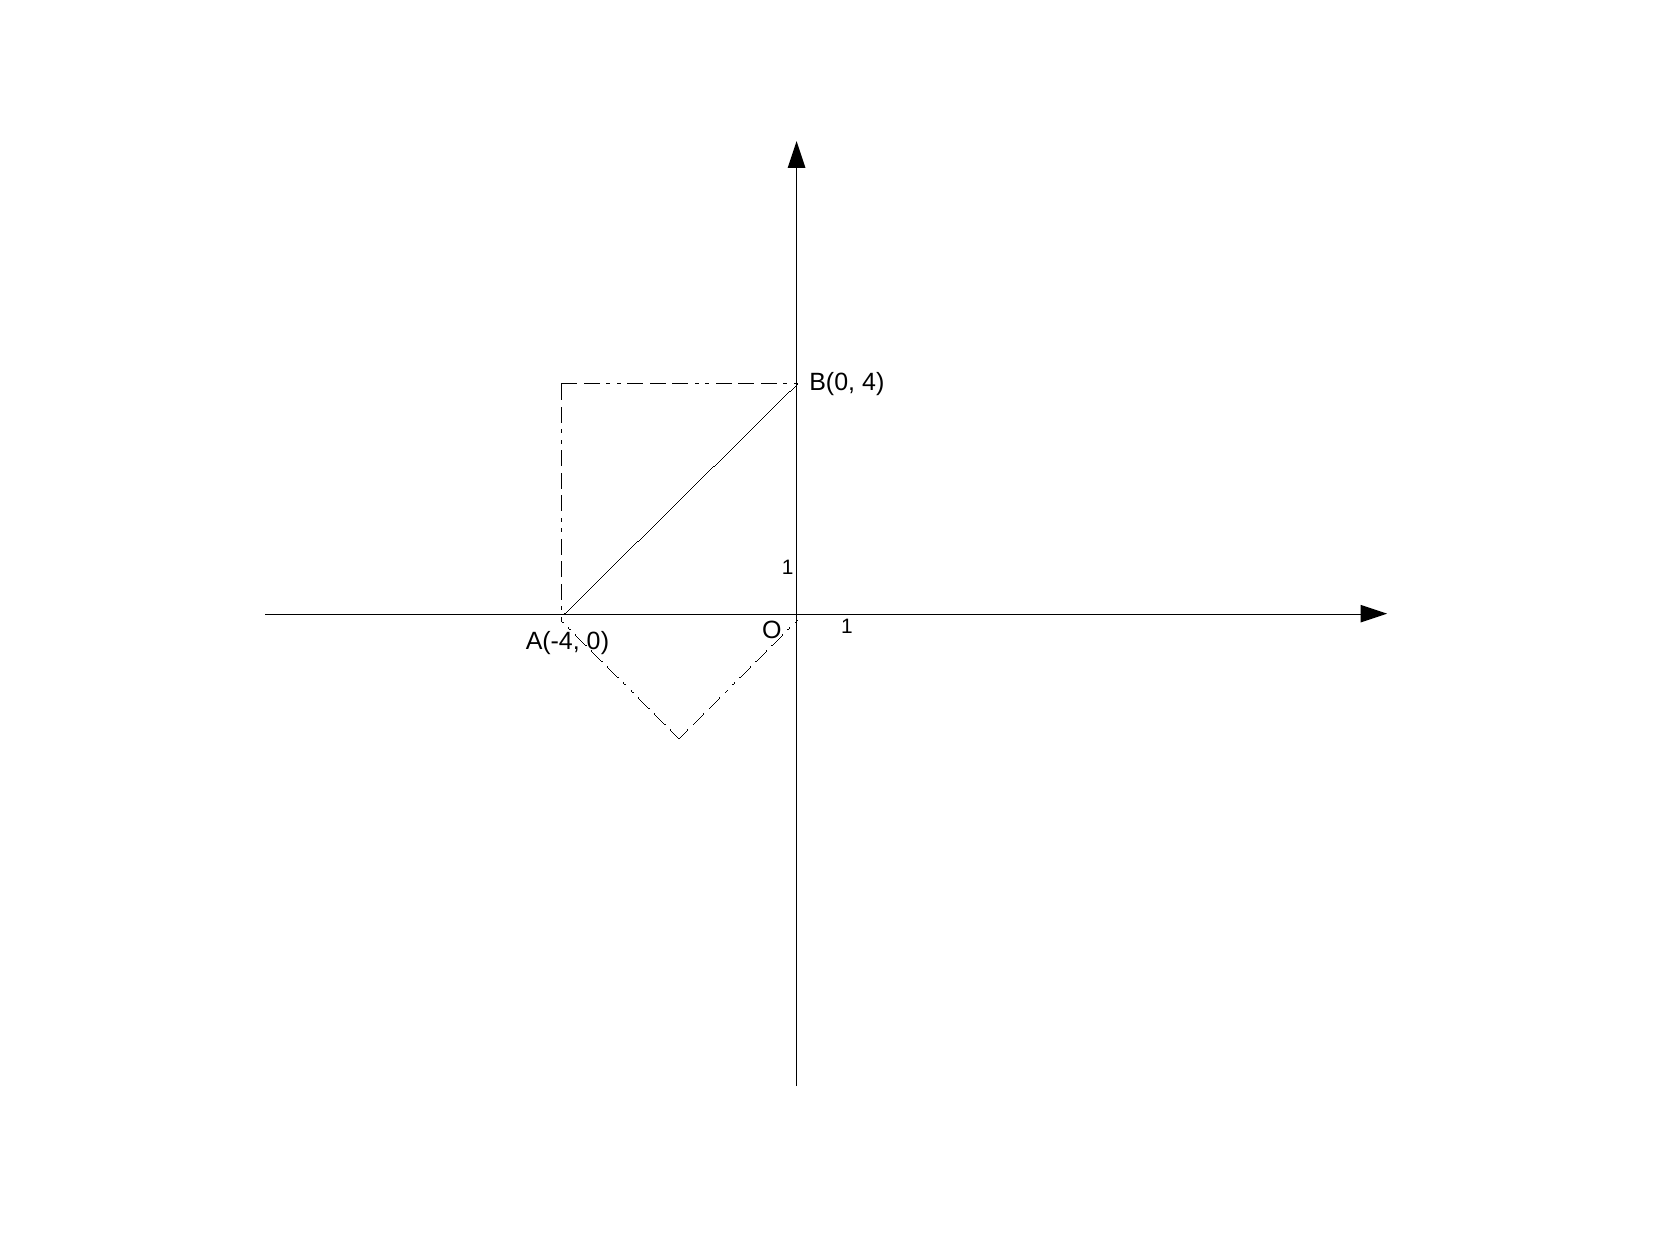

B(0, 4)
1
1
O
A(-4, 0)